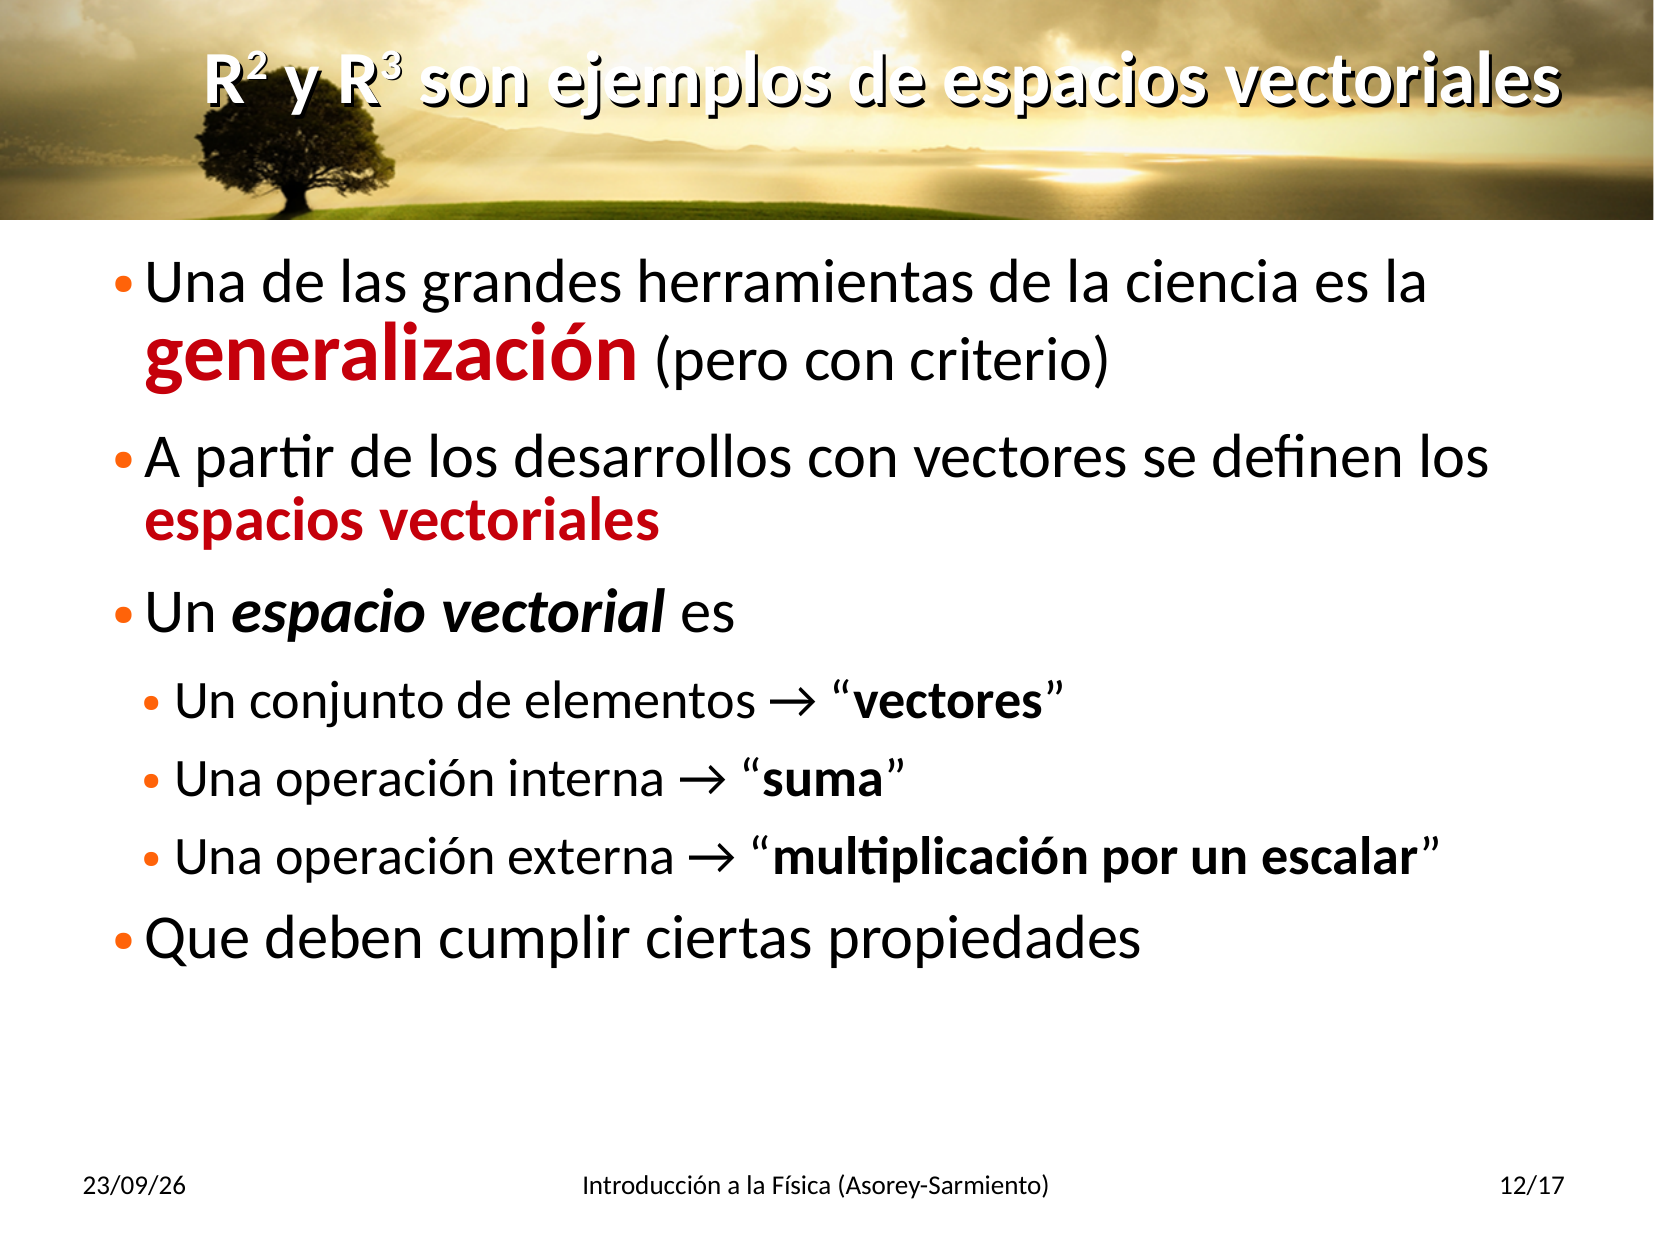

# R2 y R3 son ejemplos de espacios vectoriales
Una de las grandes herramientas de la ciencia es la generalización (pero con criterio)
A partir de los desarrollos con vectores se definen los espacios vectoriales
Un espacio vectorial es
Un conjunto de elementos → “vectores”
Una operación interna → “suma”
Una operación externa → “multiplicación por un escalar”
Que deben cumplir ciertas propiedades
Introducción a la Física (Asorey-Sarmiento)
12